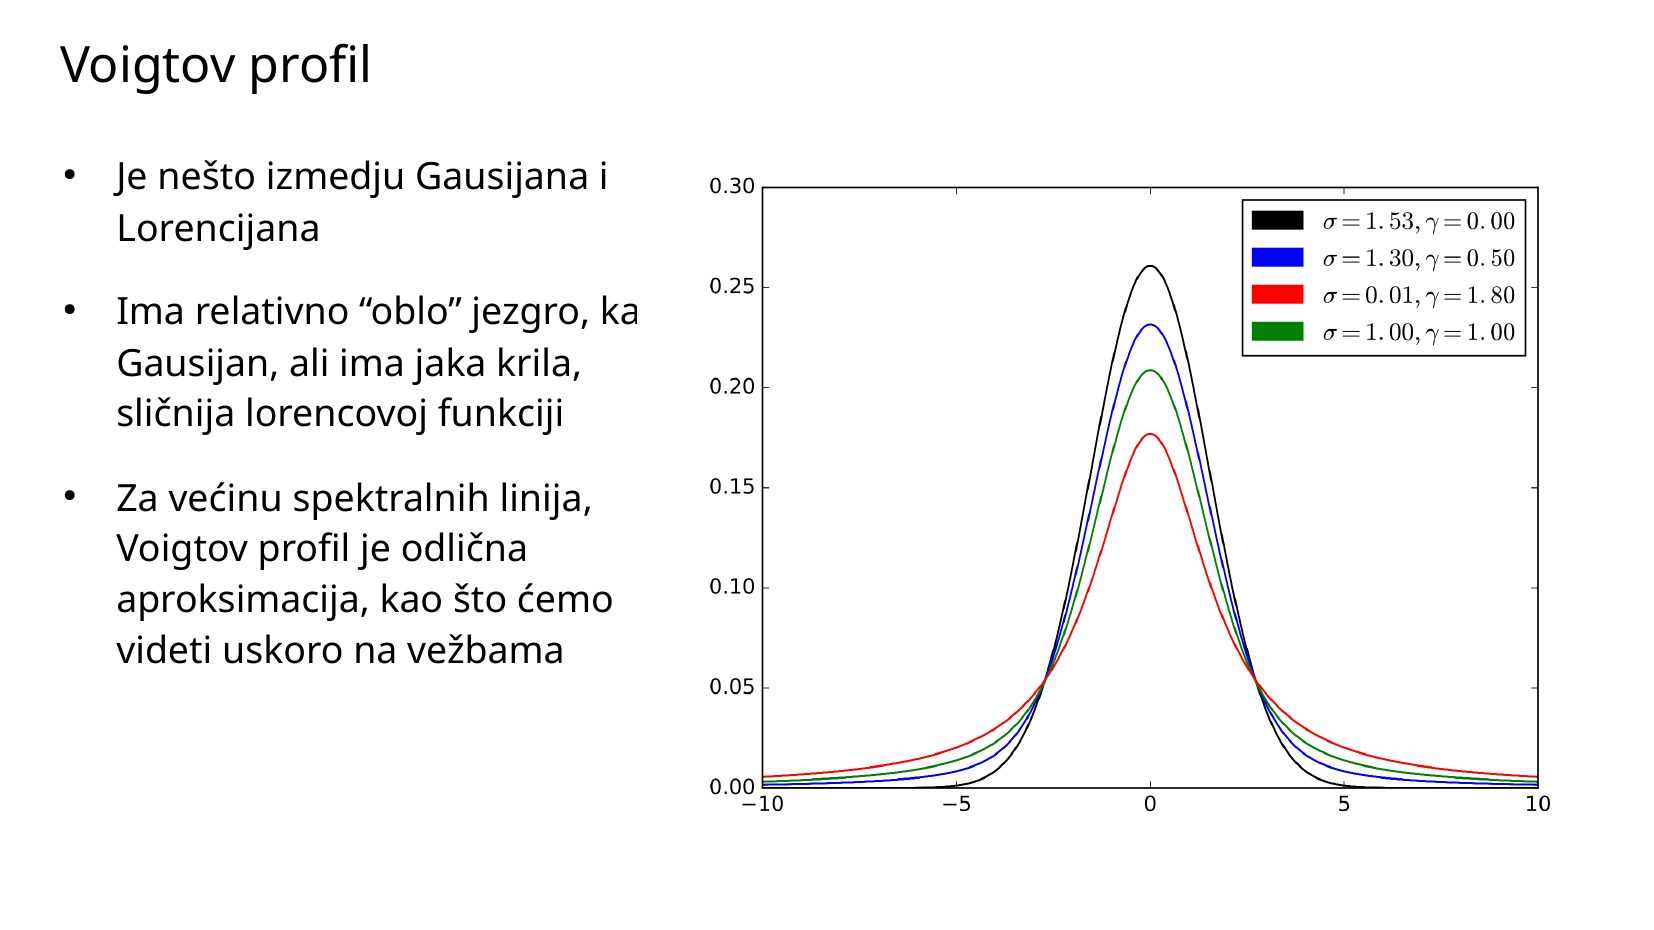

# Voigtov profil
Je nešto izmedju Gausijana i Lorencijana
Ima relativno “oblo” jezgro, kao Gausijan, ali ima jaka krila, sličnija lorencovoj funkciji
Za većinu spektralnih linija, Voigtov profil je odlična aproksimacija, kao što ćemo videti uskoro na vežbama